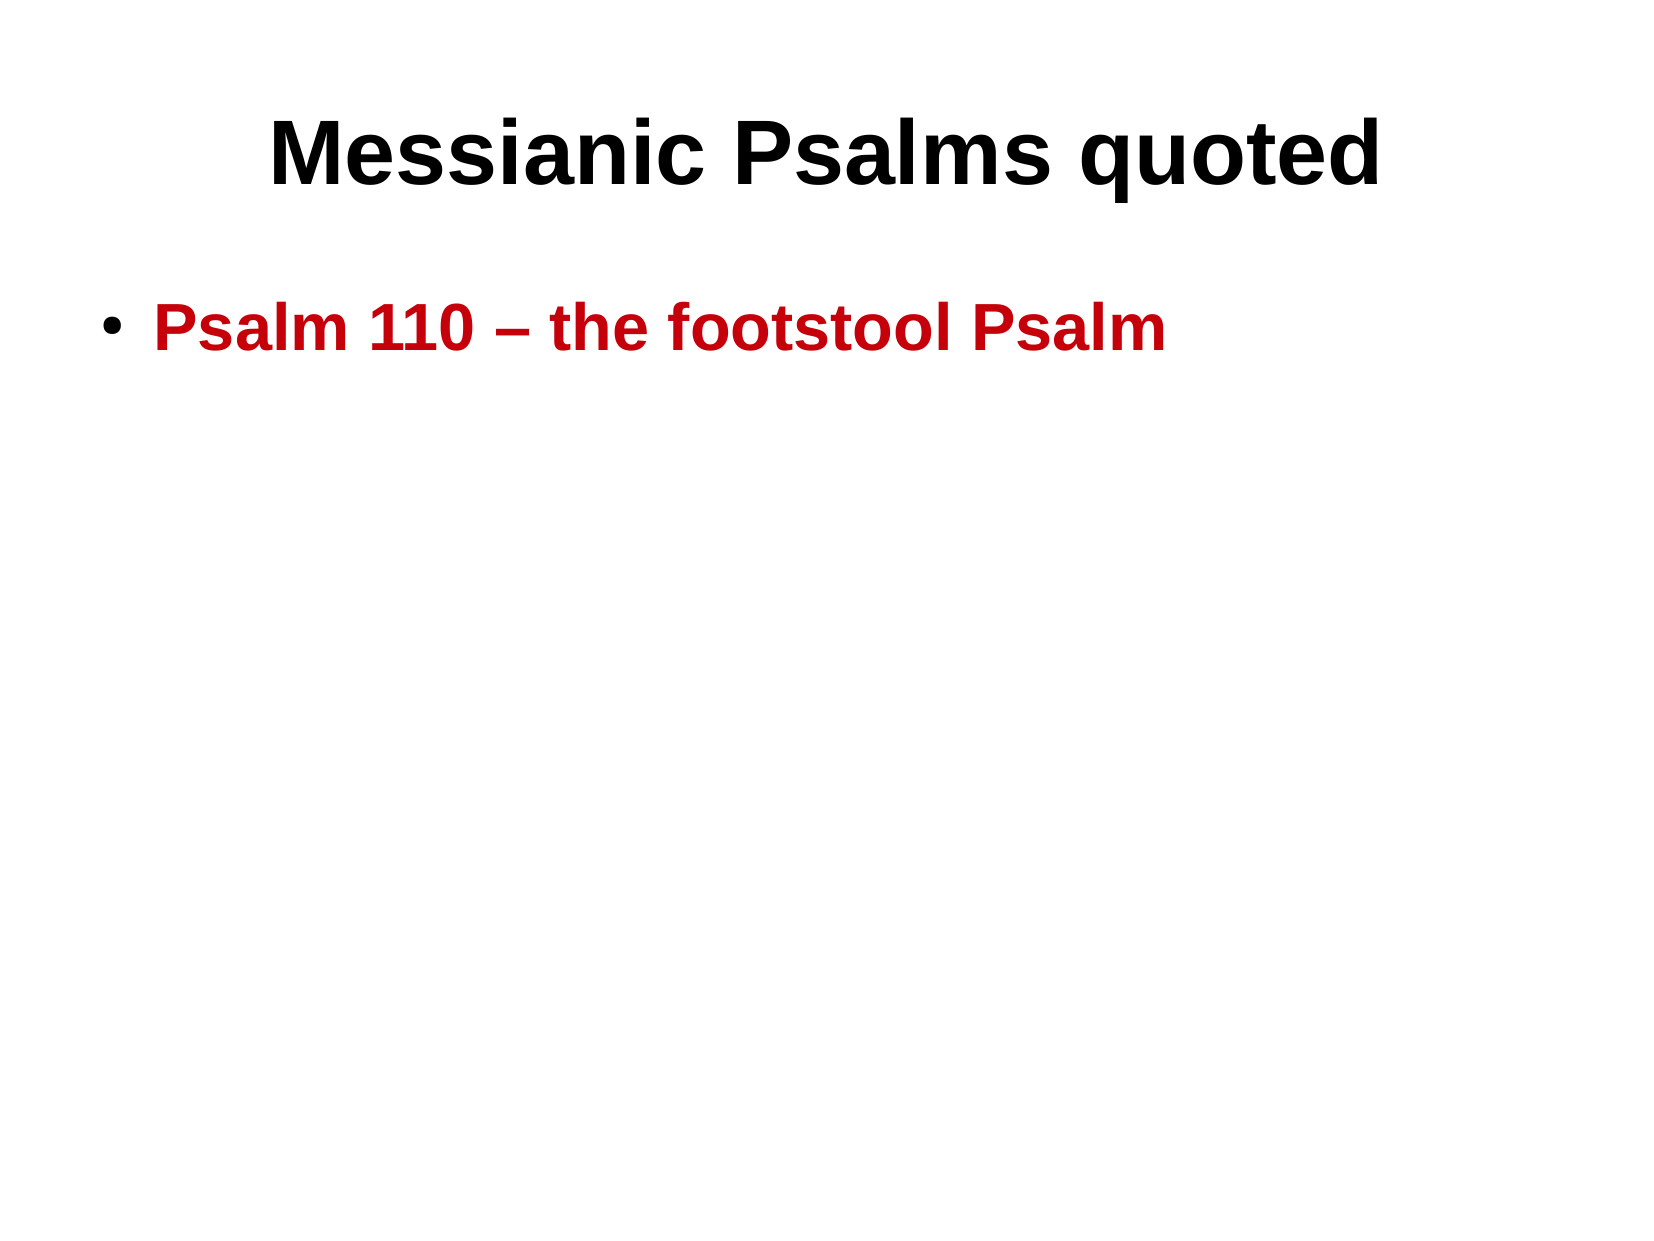

# Messianic Psalms quoted
Psalm 110 – the footstool Psalm